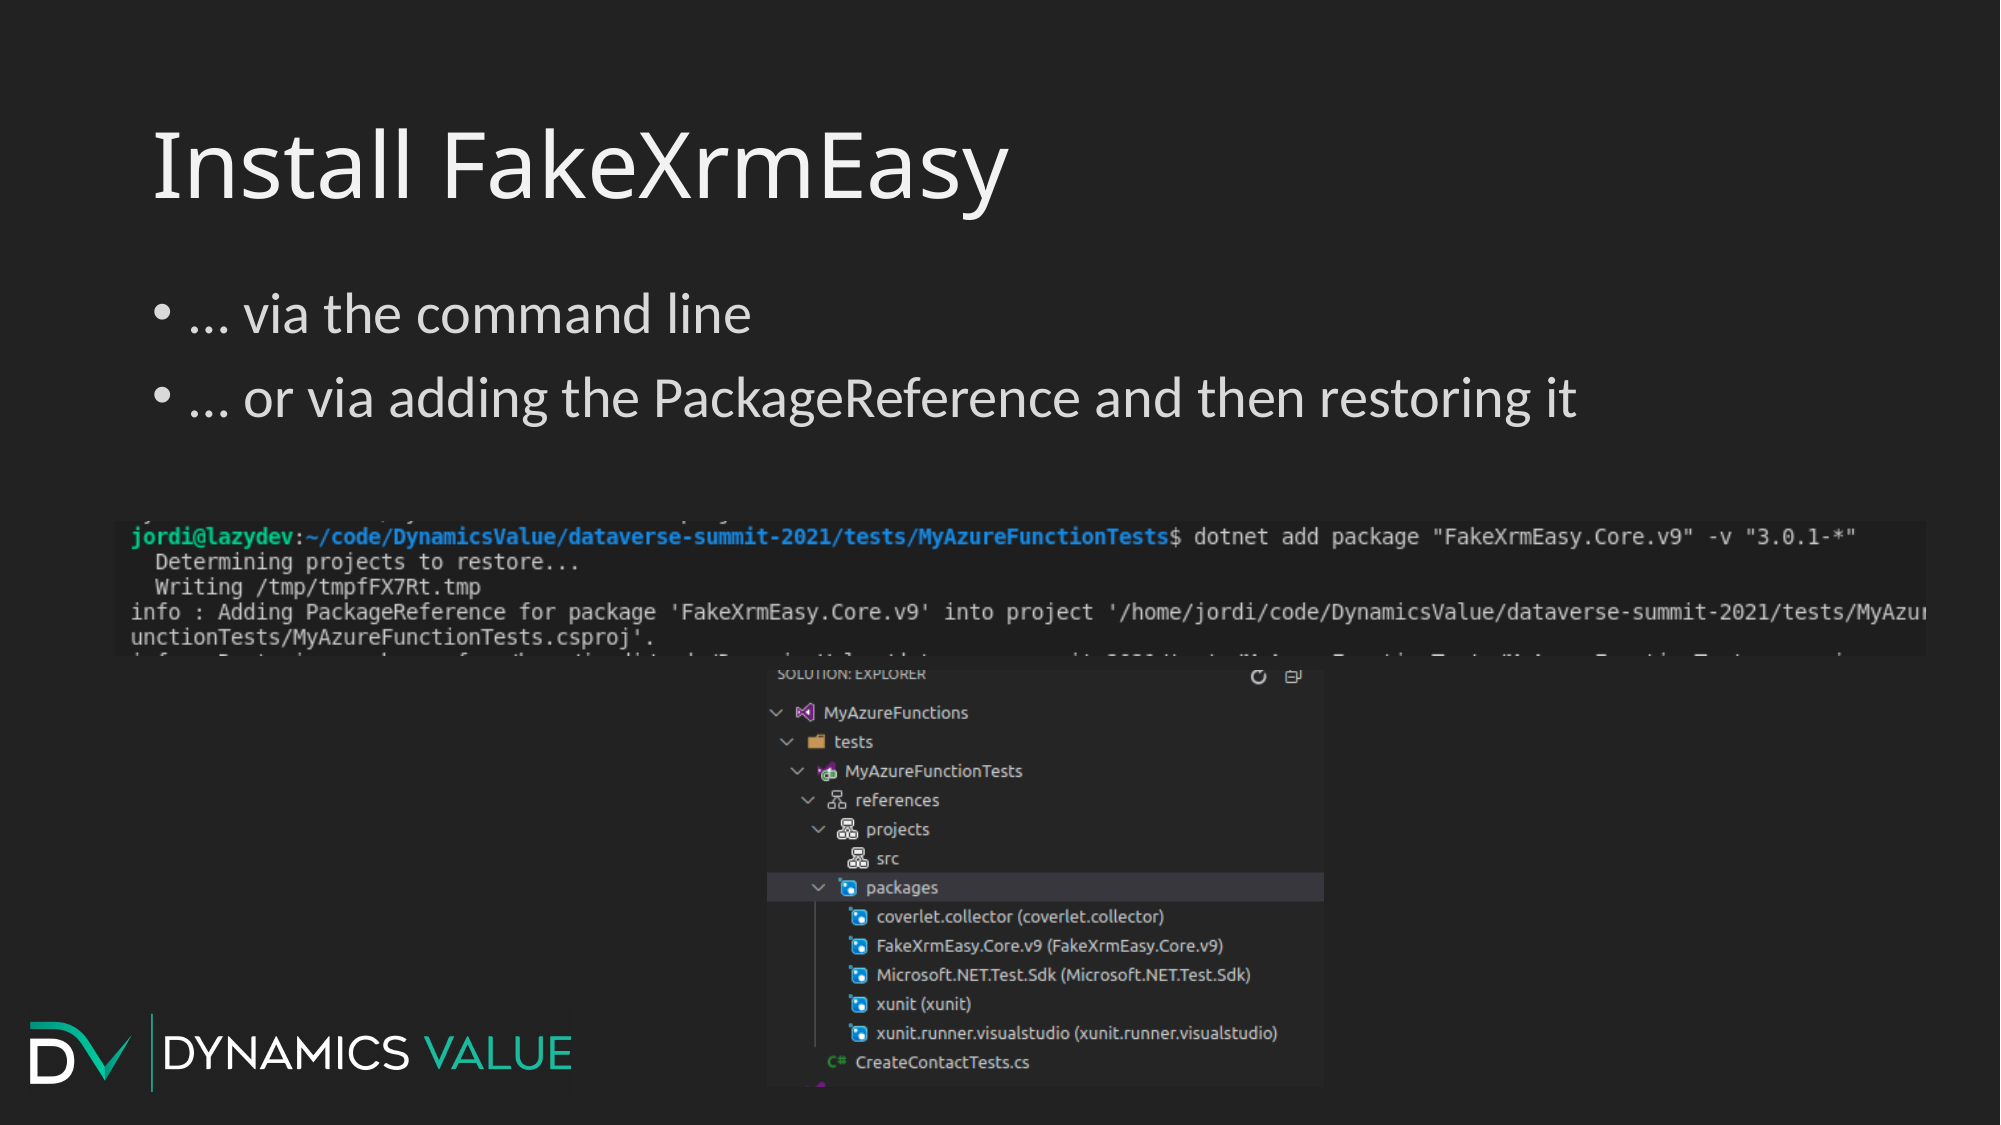

Install FakeXrmEasy
… via the command line
… or via adding the PackageReference and then restoring it